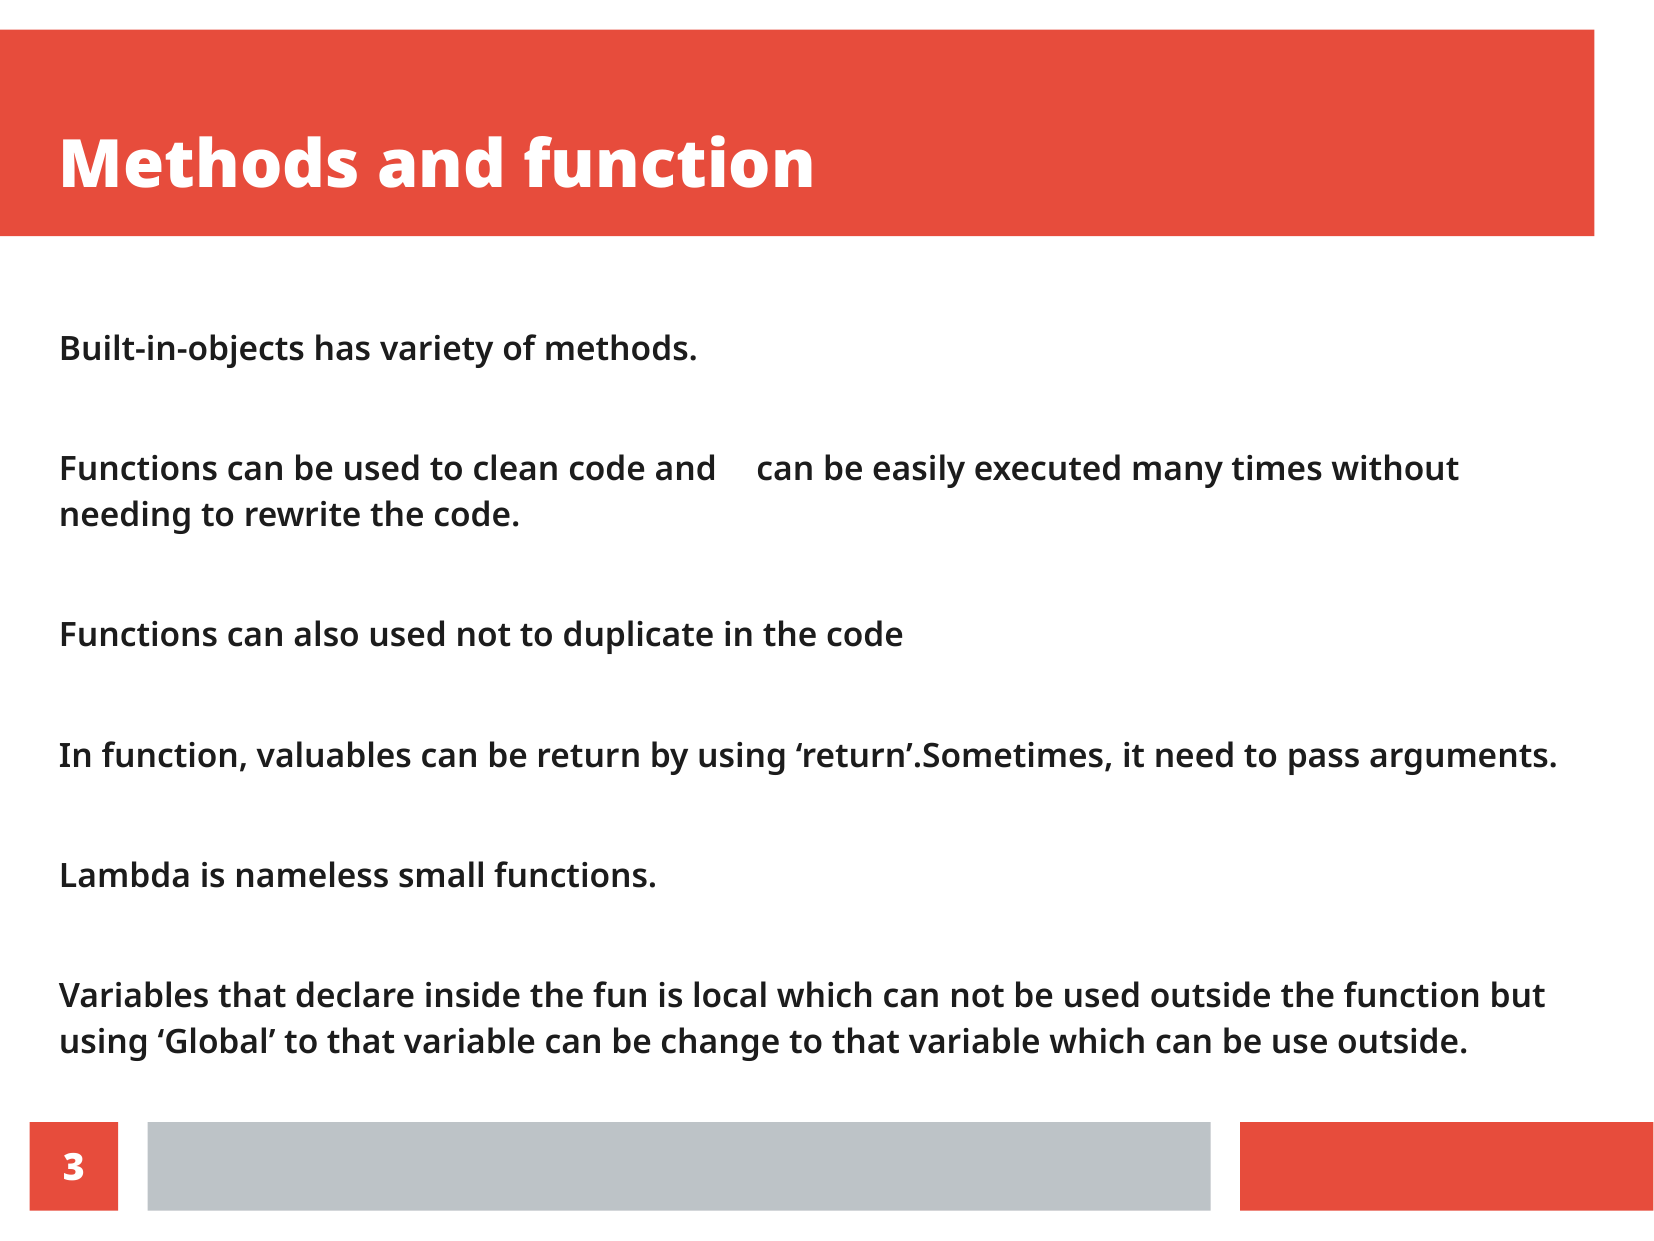

# Methods and function
Built-in-objects has variety of methods.
Functions can be used to clean code and	can be easily executed many times without needing to rewrite the code.
Functions can also used not to duplicate in the code
In function, valuables can be return by using ‘return’.Sometimes, it need to pass arguments.
Lambda is nameless small functions.
Variables that declare inside the fun is local which can not be used outside the function but using ‘Global’ to that variable can be change to that variable which can be use outside.
3